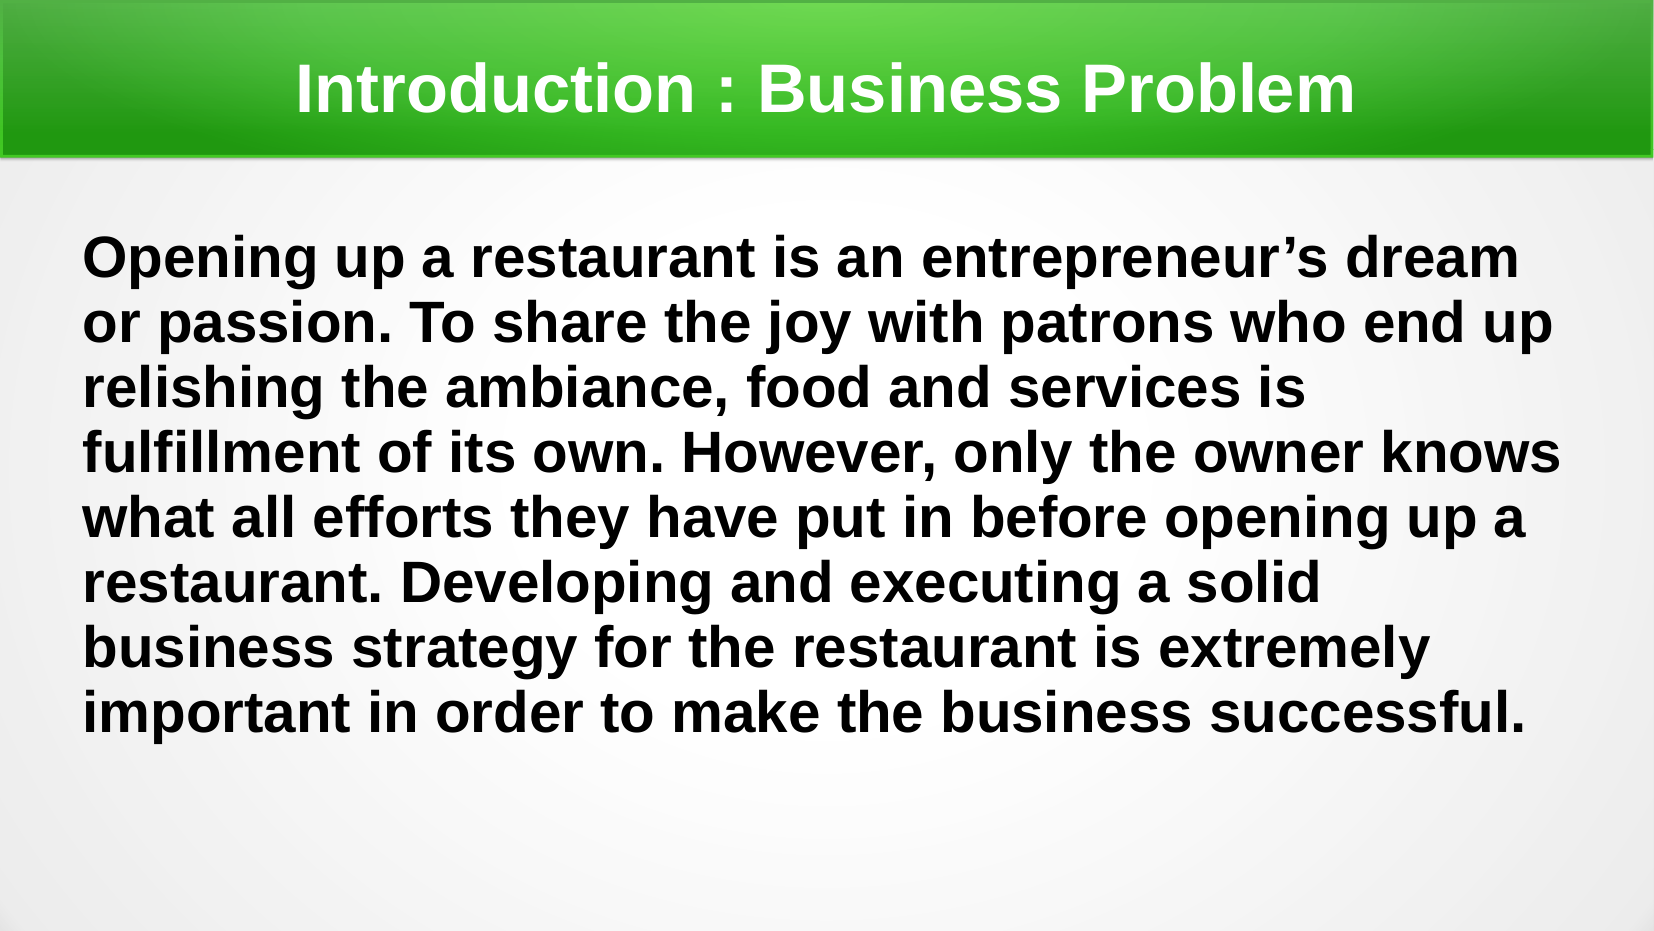

# Introduction : Business Problem
Opening up a restaurant is an entrepreneur’s dream or passion. To share the joy with patrons who end up relishing the ambiance, food and services is fulfillment of its own. However, only the owner knows what all efforts they have put in before opening up a restaurant. Developing and executing a solid business strategy for the restaurant is extremely important in order to make the business successful.